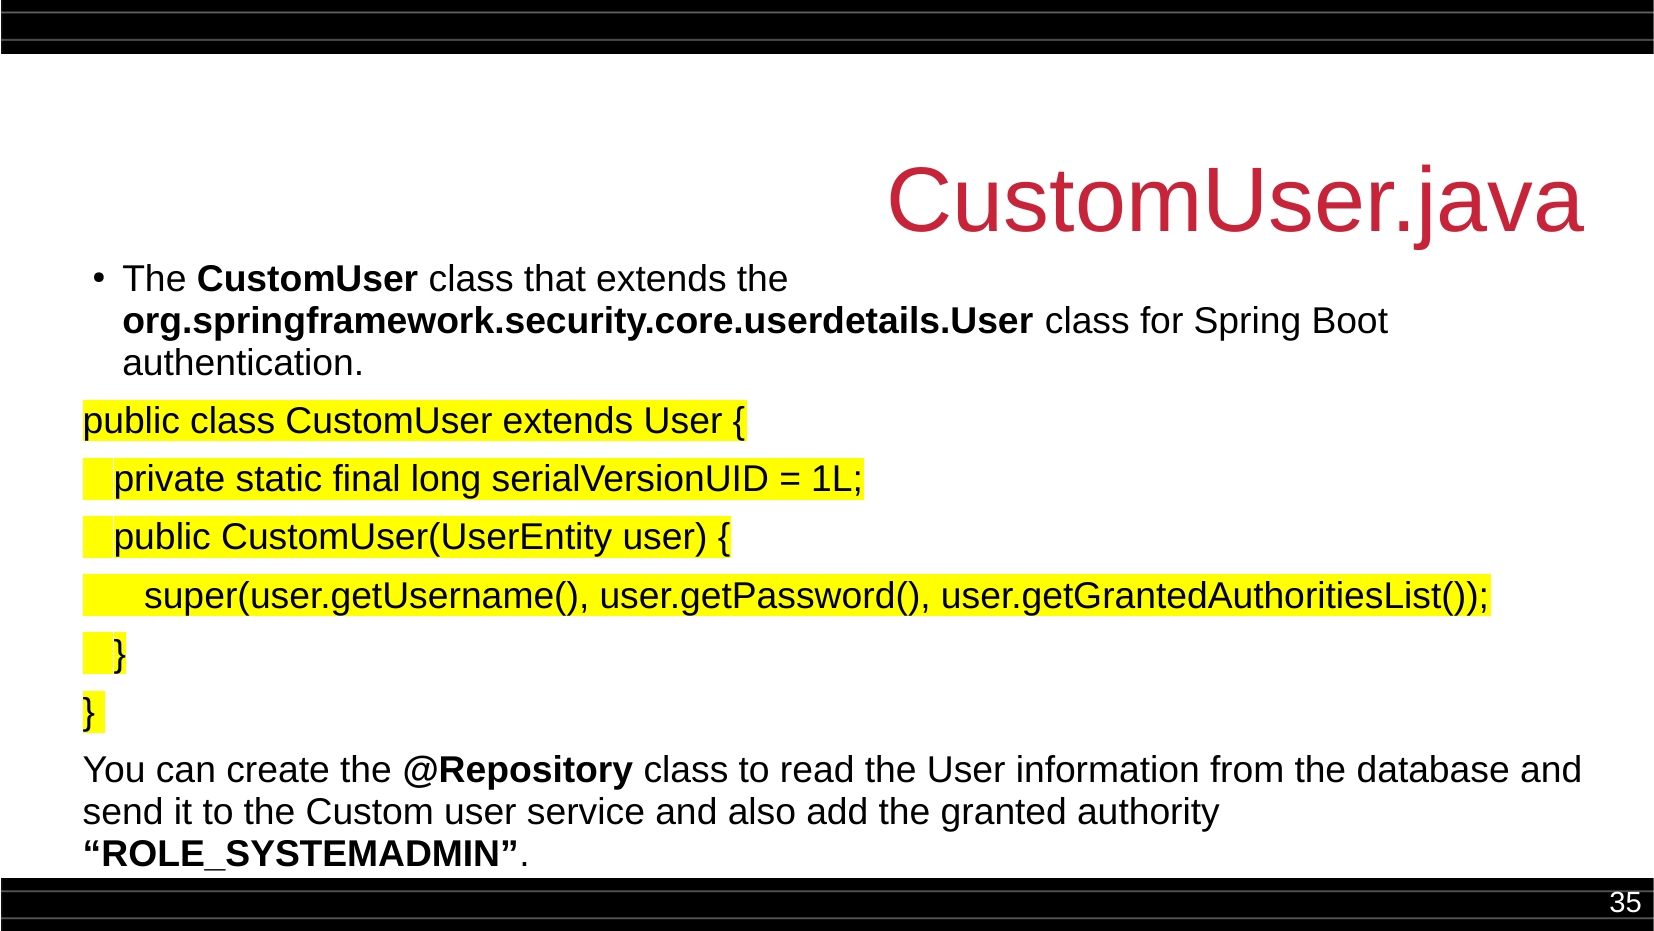

# CustomUser.java
The CustomUser class that extends the org.springframework.security.core.userdetails.User class for Spring Boot authentication.
public class CustomUser extends User {
 private static final long serialVersionUID = 1L;
 public CustomUser(UserEntity user) {
 super(user.getUsername(), user.getPassword(), user.getGrantedAuthoritiesList());
 }
}
You can create the @Repository class to read the User information from the database and send it to the Custom user service and also add the granted authority “ROLE_SYSTEMADMIN”.